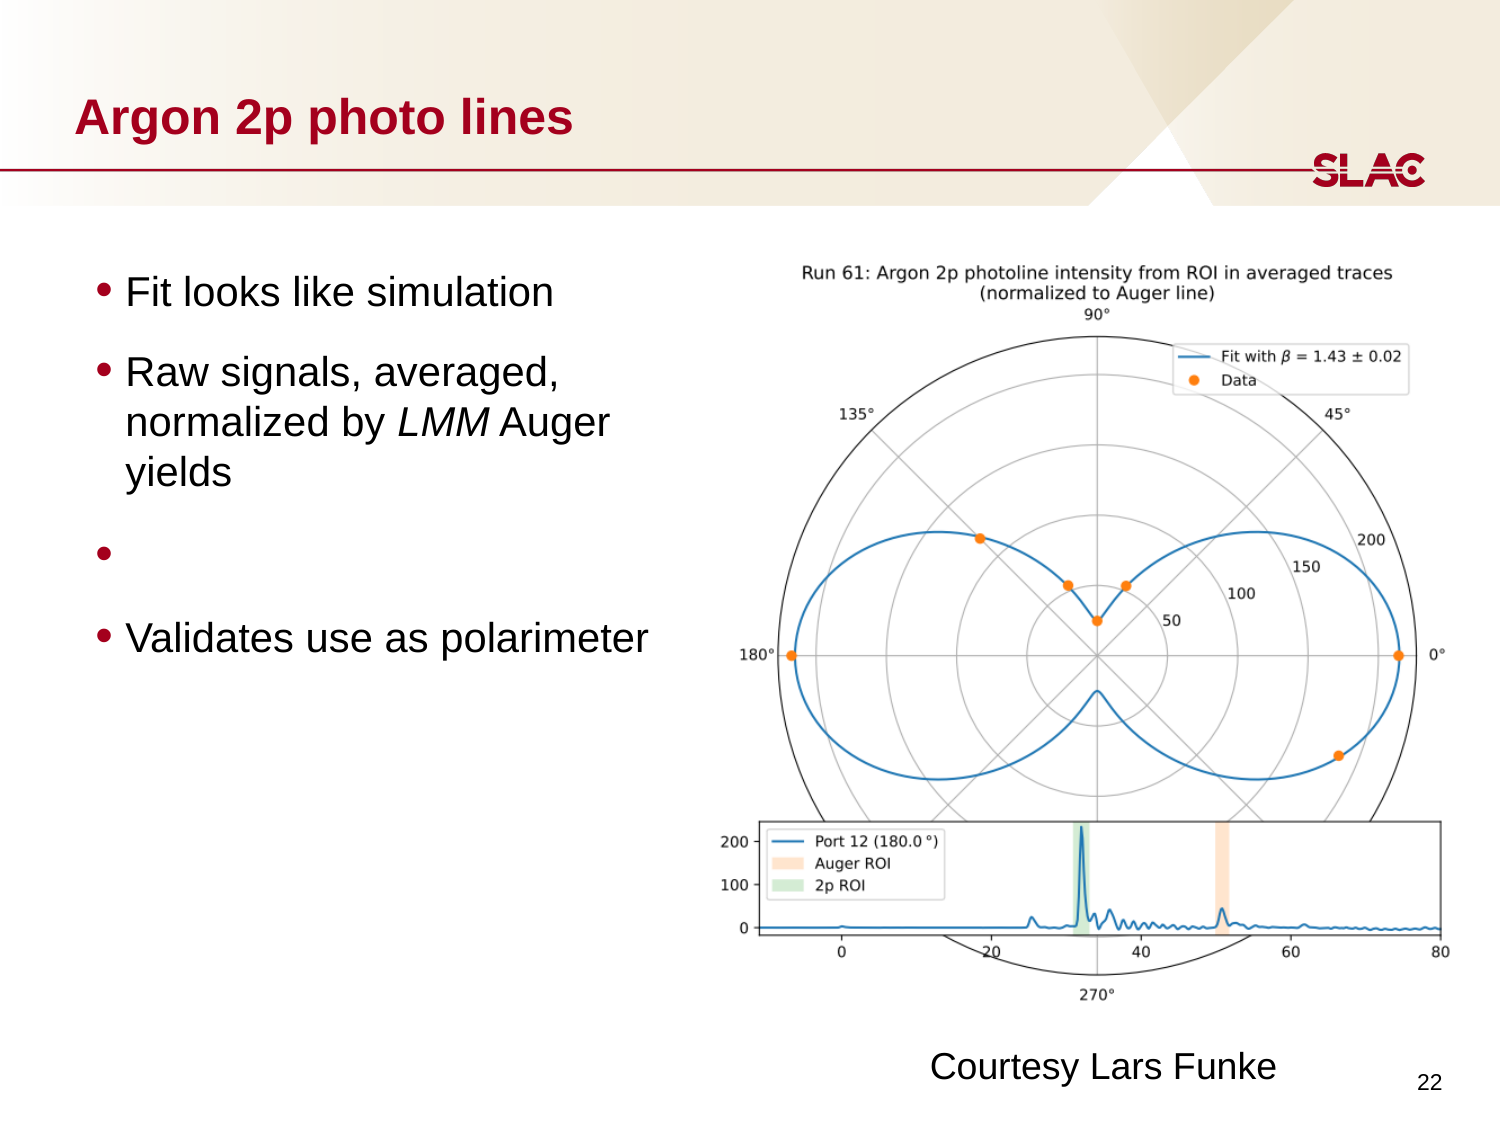

# Argon 2p photo lines
Fit looks like simulation
Raw signals, averaged, normalized by LMM Auger yields
Validates use as polarimeter
Courtesy Lars Funke